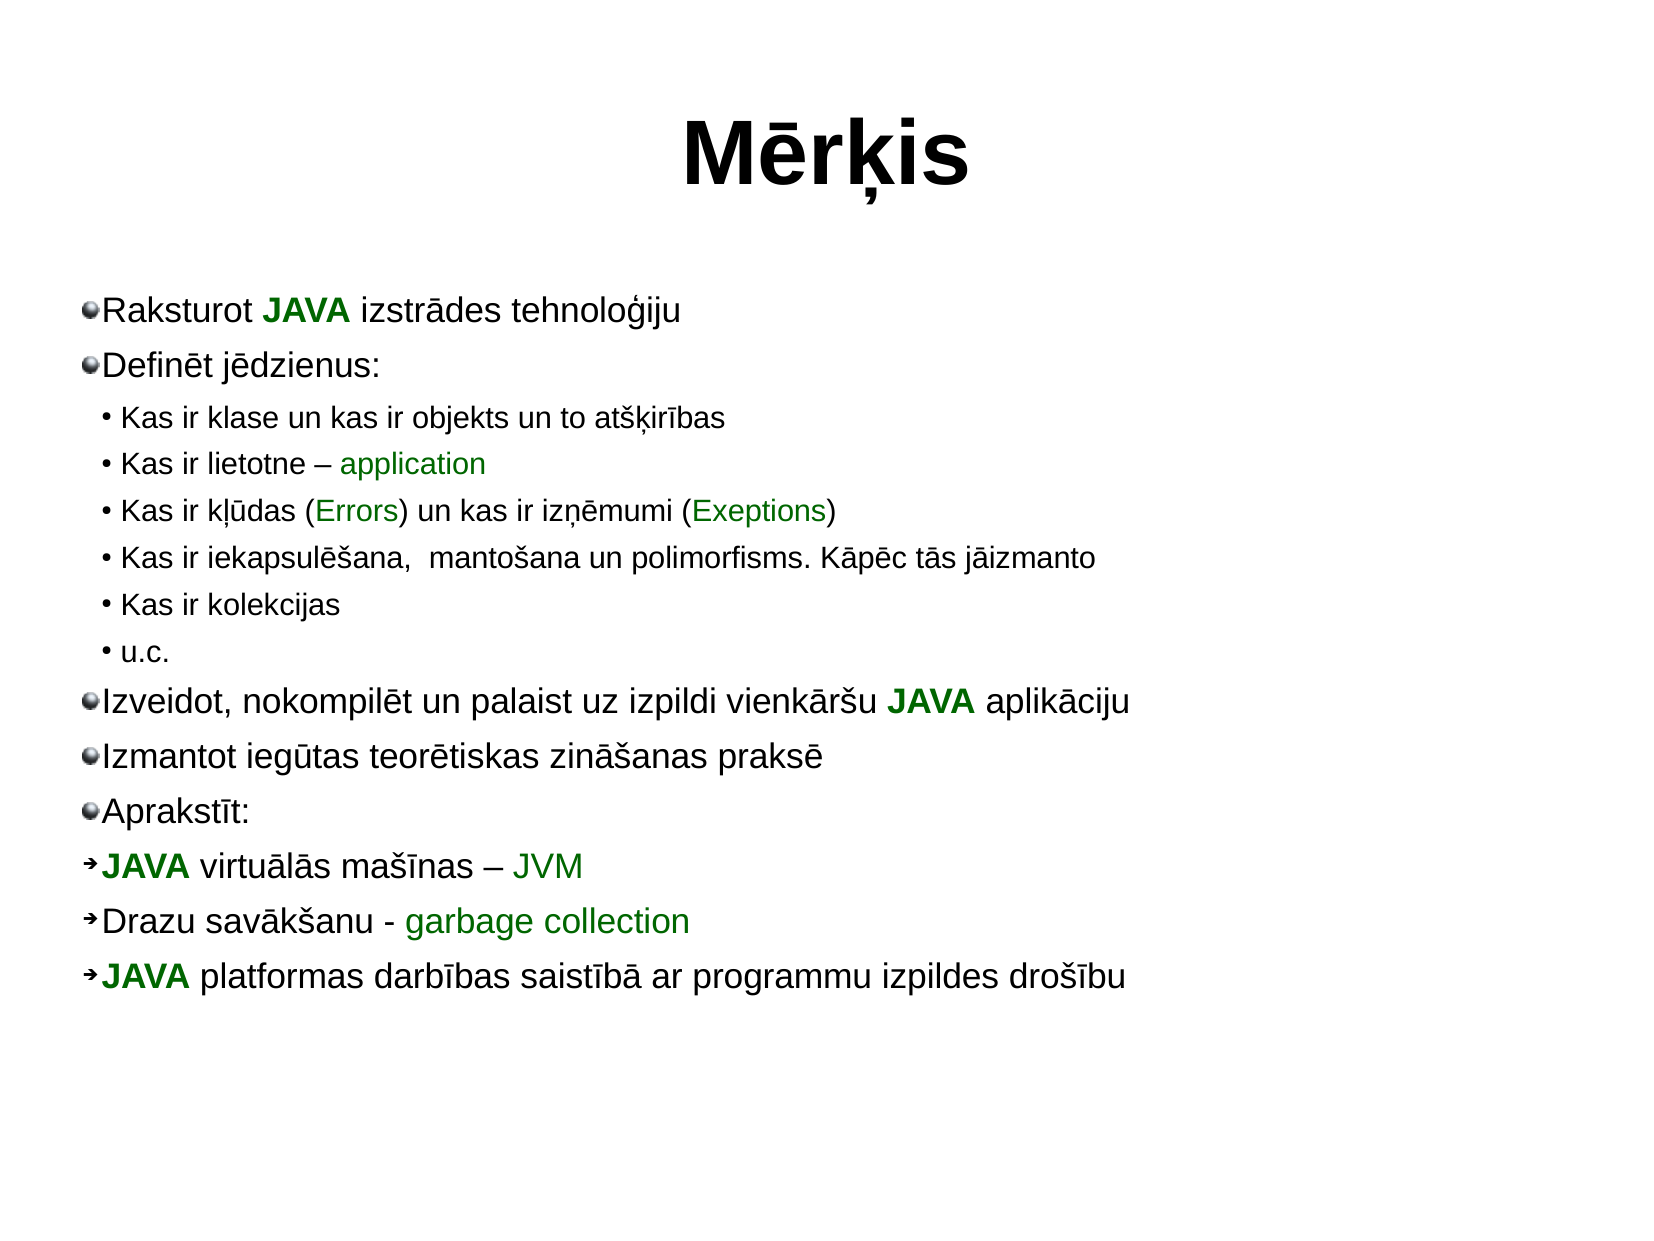

# Mērķis
Raksturot JAVA izstrādes tehnoloģiju
Definēt jēdzienus:
Kas ir klase un kas ir objekts un to atšķirības
Kas ir lietotne – application
Kas ir kļūdas (Errors) un kas ir izņēmumi (Exeptions)
Kas ir iekapsulēšana, mantošana un polimorfisms. Kāpēc tās jāizmanto
Kas ir kolekcijas
u.c.
Izveidot, nokompilēt un palaist uz izpildi vienkāršu JAVA aplikāciju
Izmantot iegūtas teorētiskas zināšanas praksē
Aprakstīt:
JAVA virtuālās mašīnas – JVM
Drazu savākšanu - garbage collection
JAVA platformas darbības saistībā ar programmu izpildes drošību